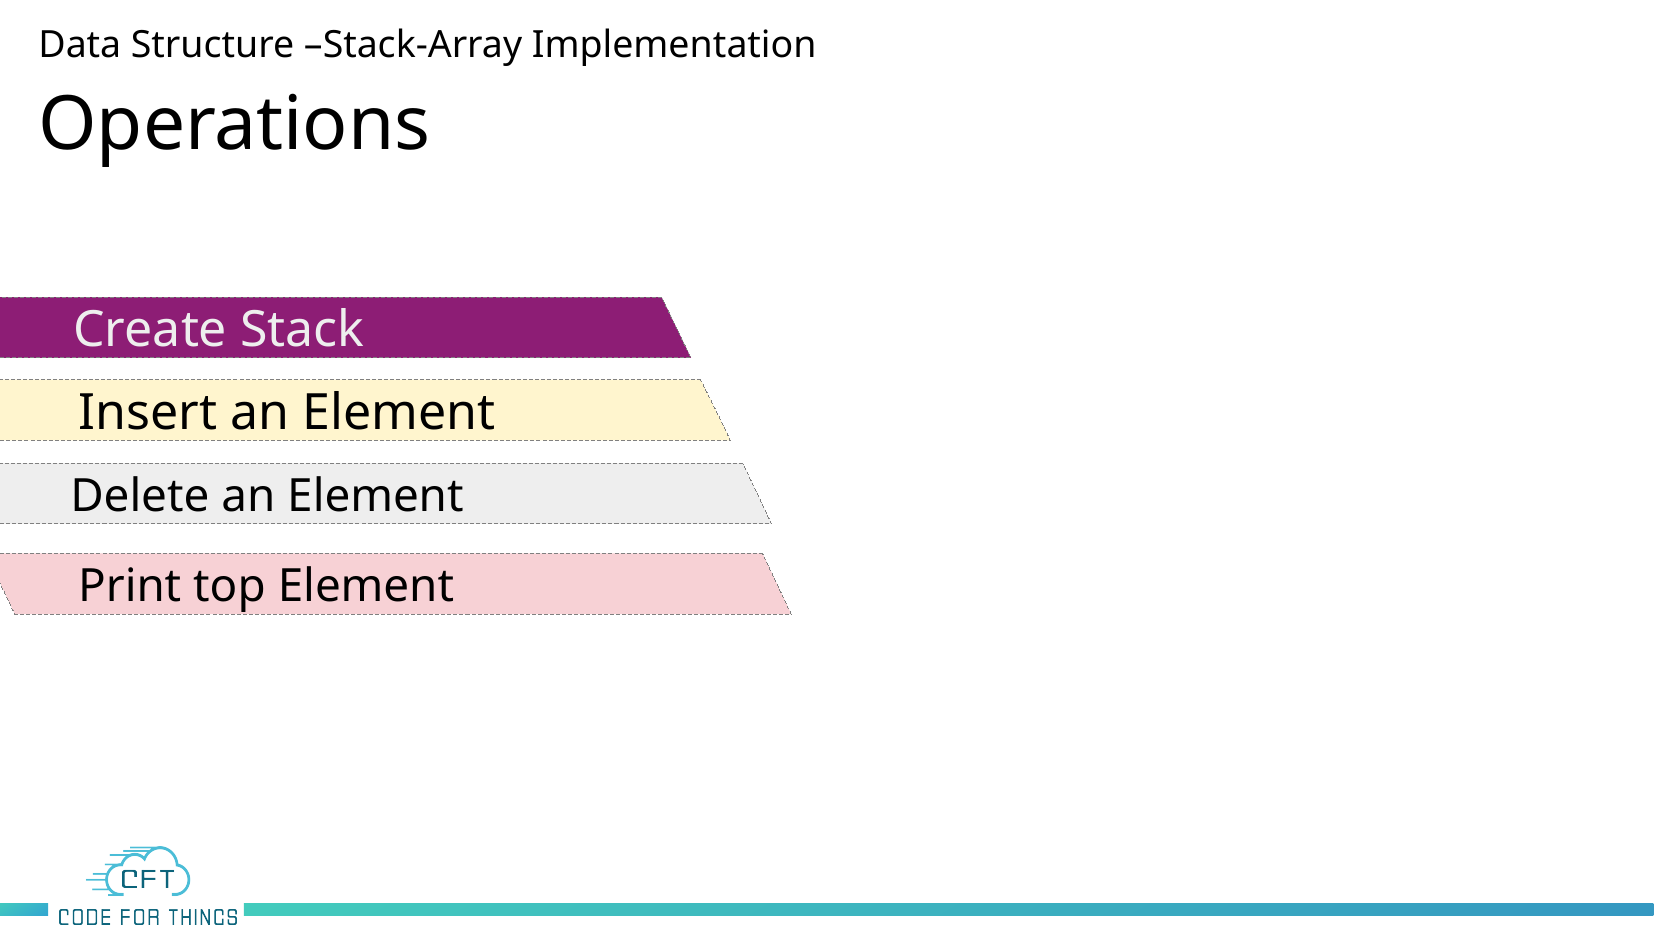

# Data Structure –Stack-Array Implementation Operations
 Create Stack
 Insert an Element
 Delete an Element
Print top Element